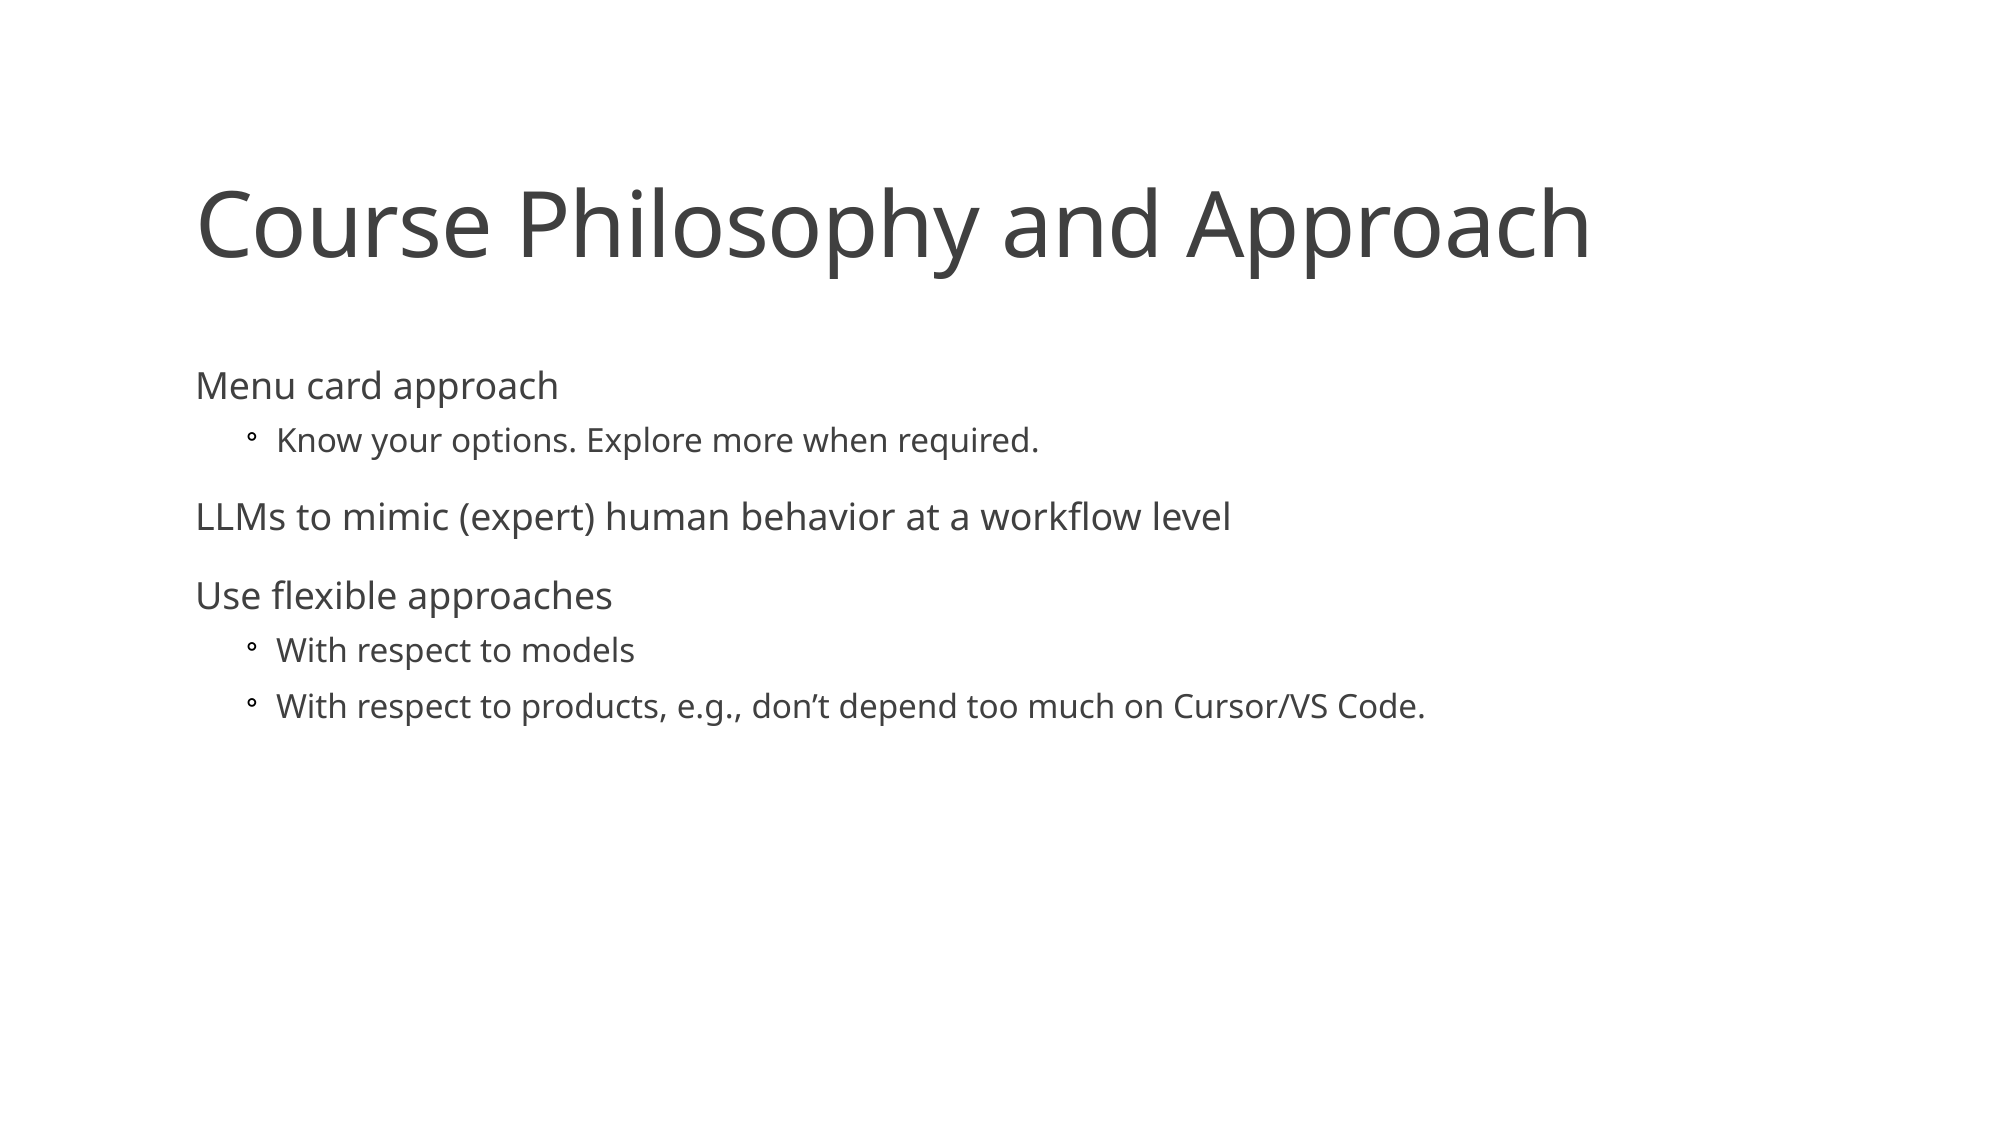

# Course Philosophy and Approach
Menu card approach
Know your options. Explore more when required.
LLMs to mimic (expert) human behavior at a workflow level
Use flexible approaches
With respect to models
With respect to products, e.g., don’t depend too much on Cursor/VS Code.